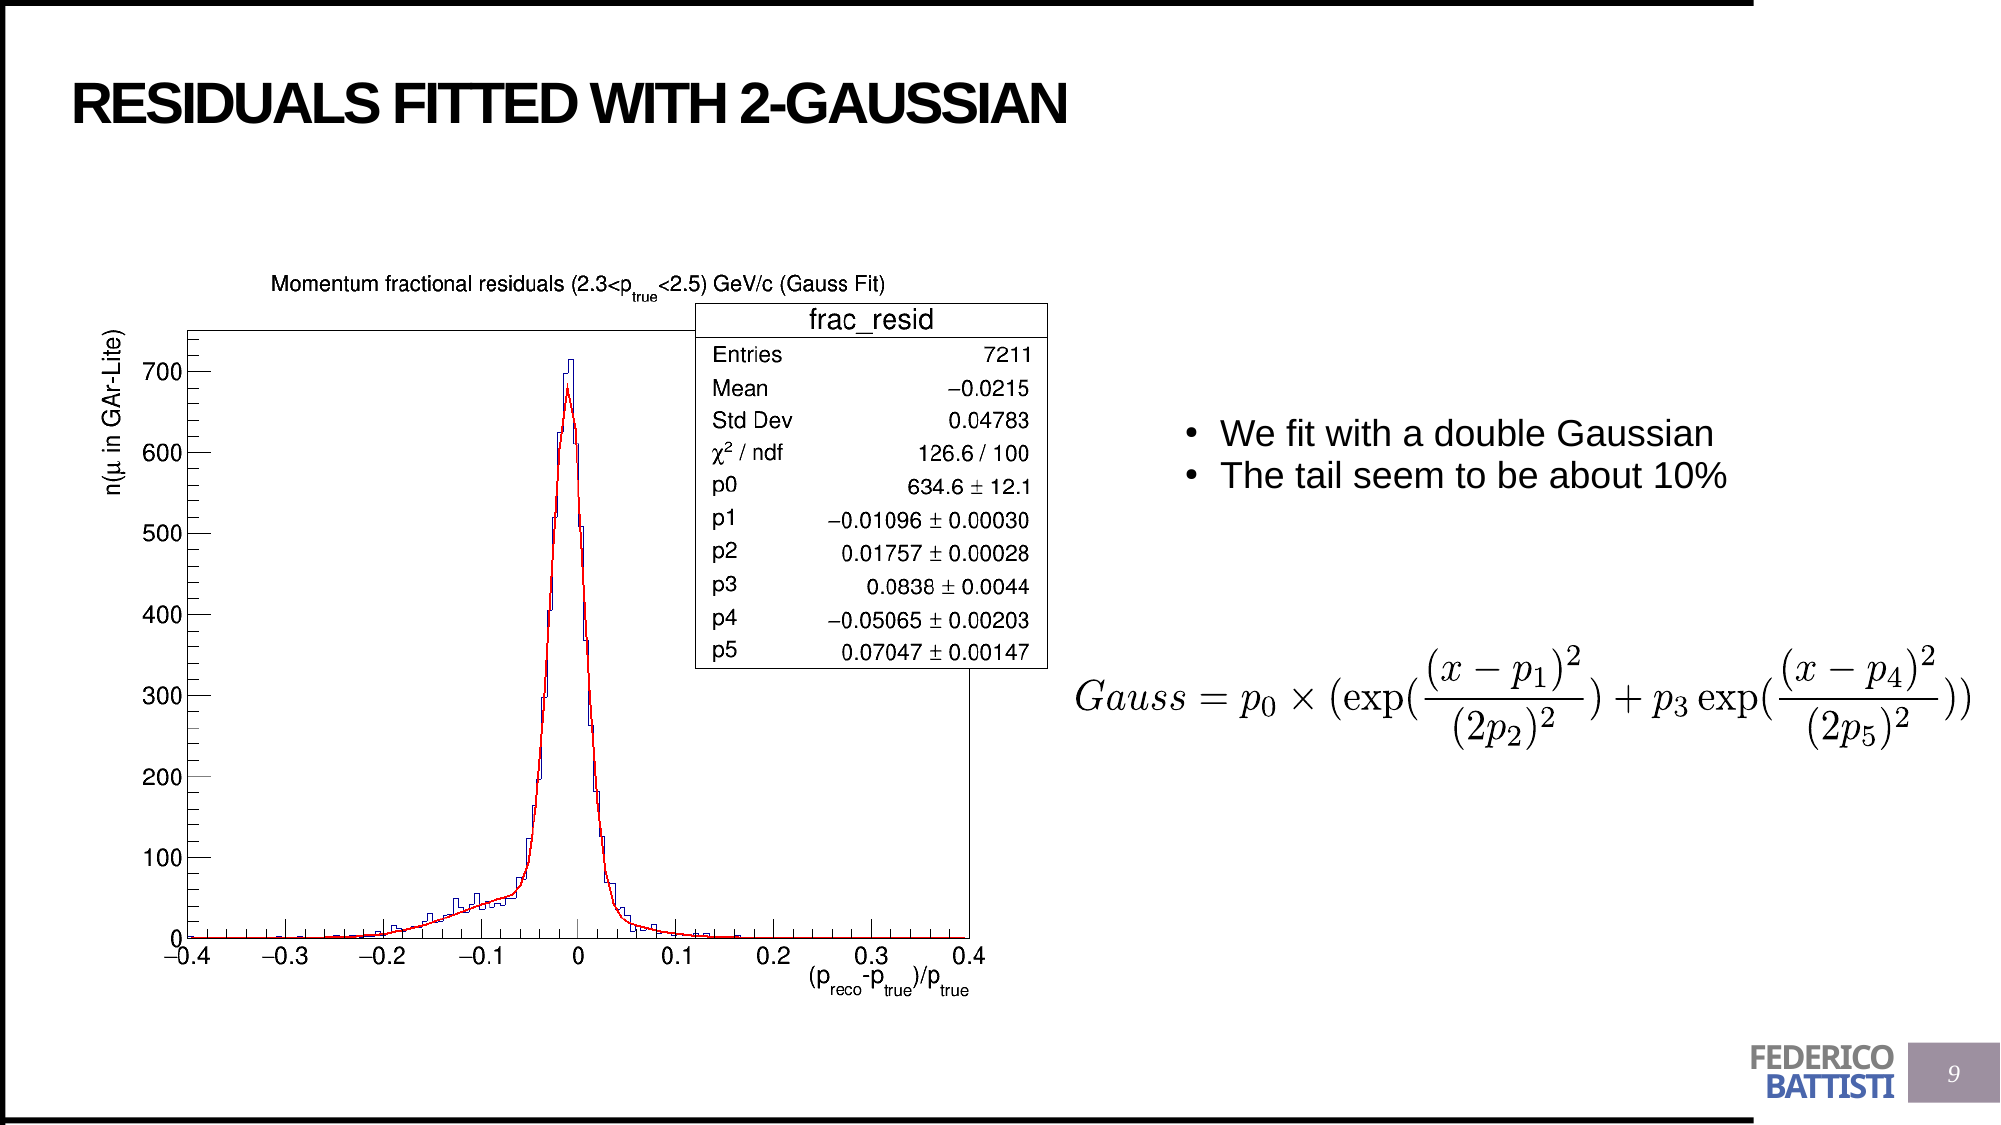

# RESIDUALS FITTED WITH 2-Gaussian
We fit with a double Gaussian
The tail seem to be about 10%